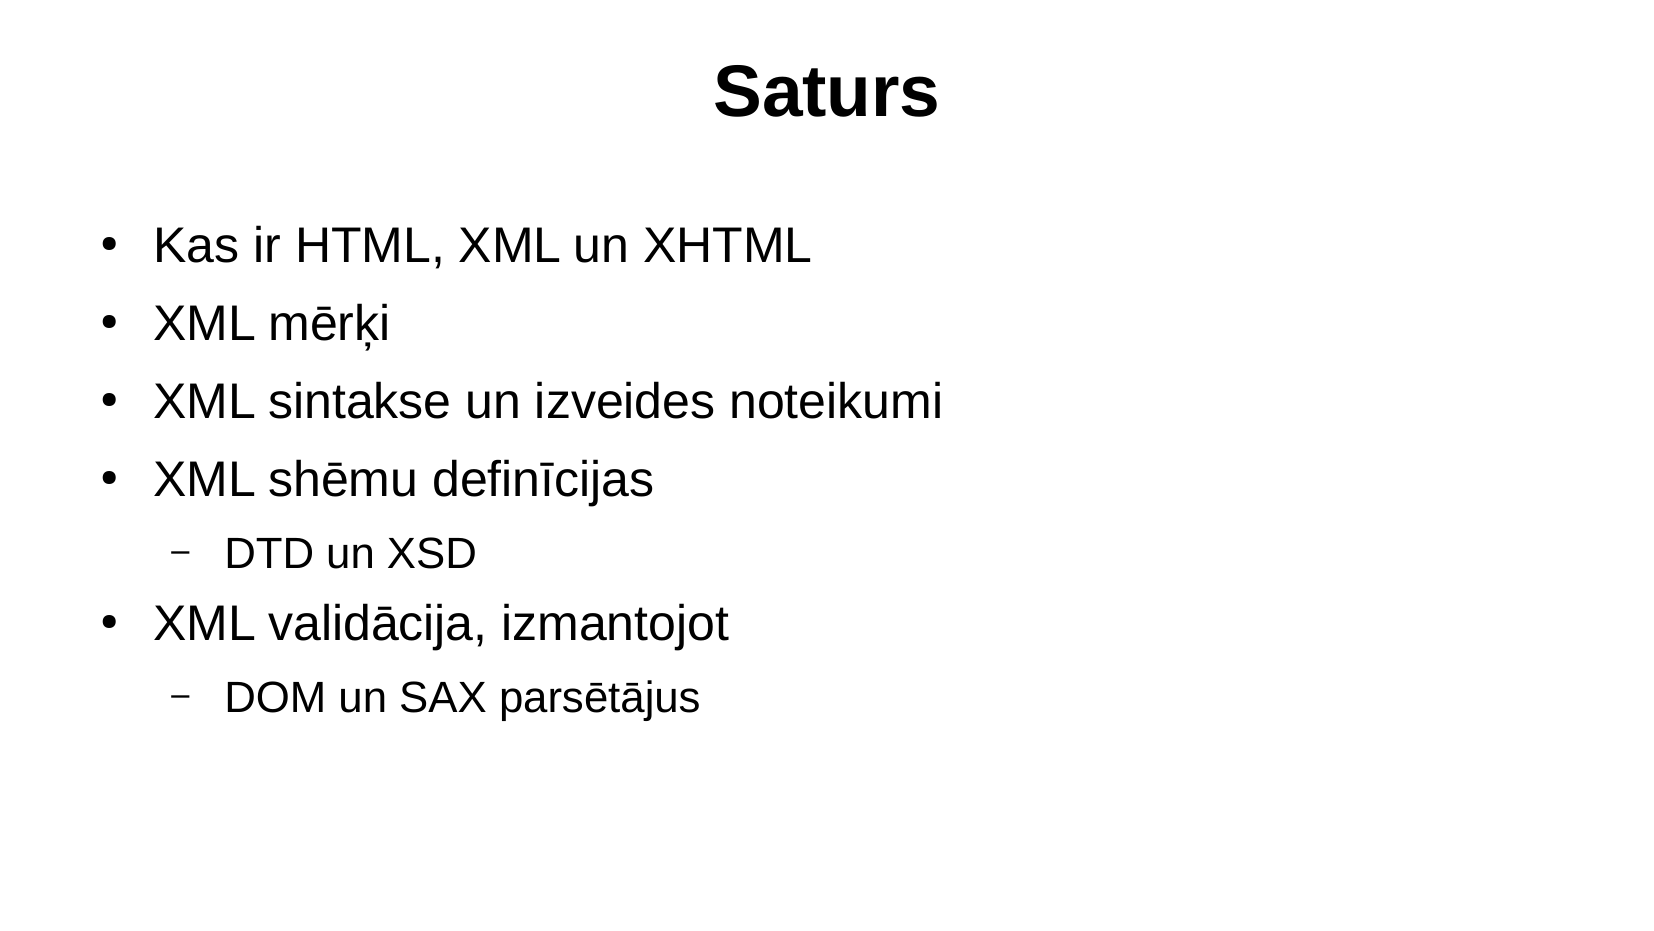

# Saturs
Kas ir HTML, XML un XHTML
XML mērķi
XML sintakse un izveides noteikumi
XML shēmu definīcijas
DTD un XSD
XML validācija, izmantojot
DOM un SAX parsētājus